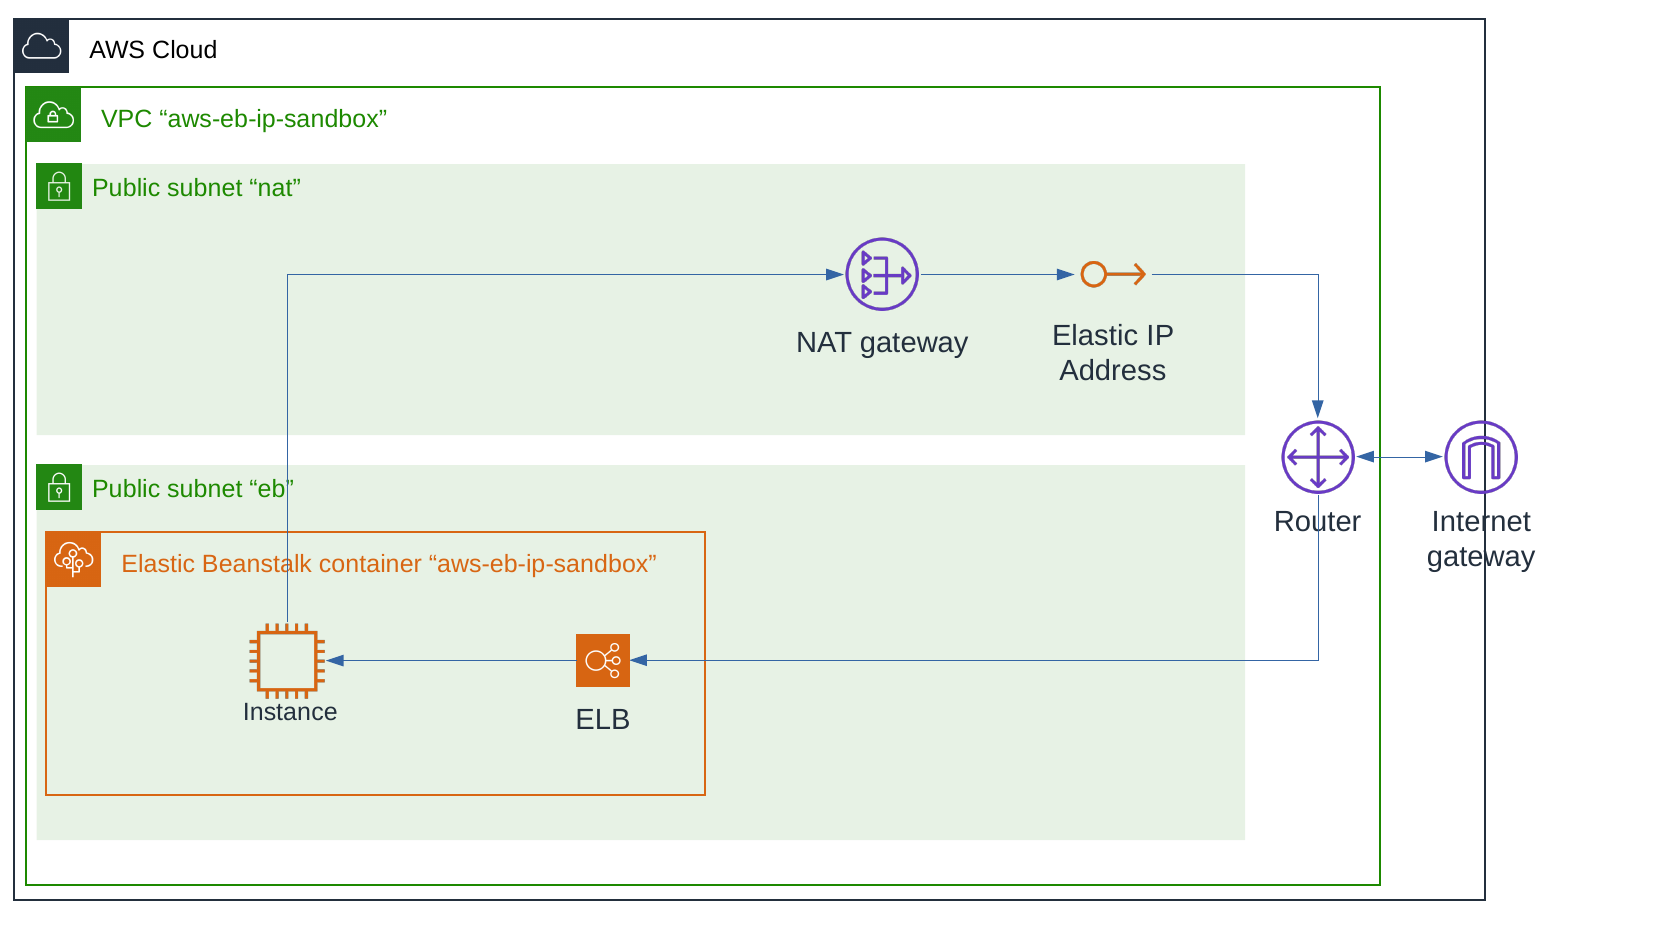

AWS Cloud
VPC “aws-eb-ip-sandbox”
Public subnet “nat”
Elastic IP Address
NAT gateway
Public subnet “eb”
Router
Internet gateway
Elastic Beanstalk container “aws-eb-ip-sandbox”
Instance
ELB